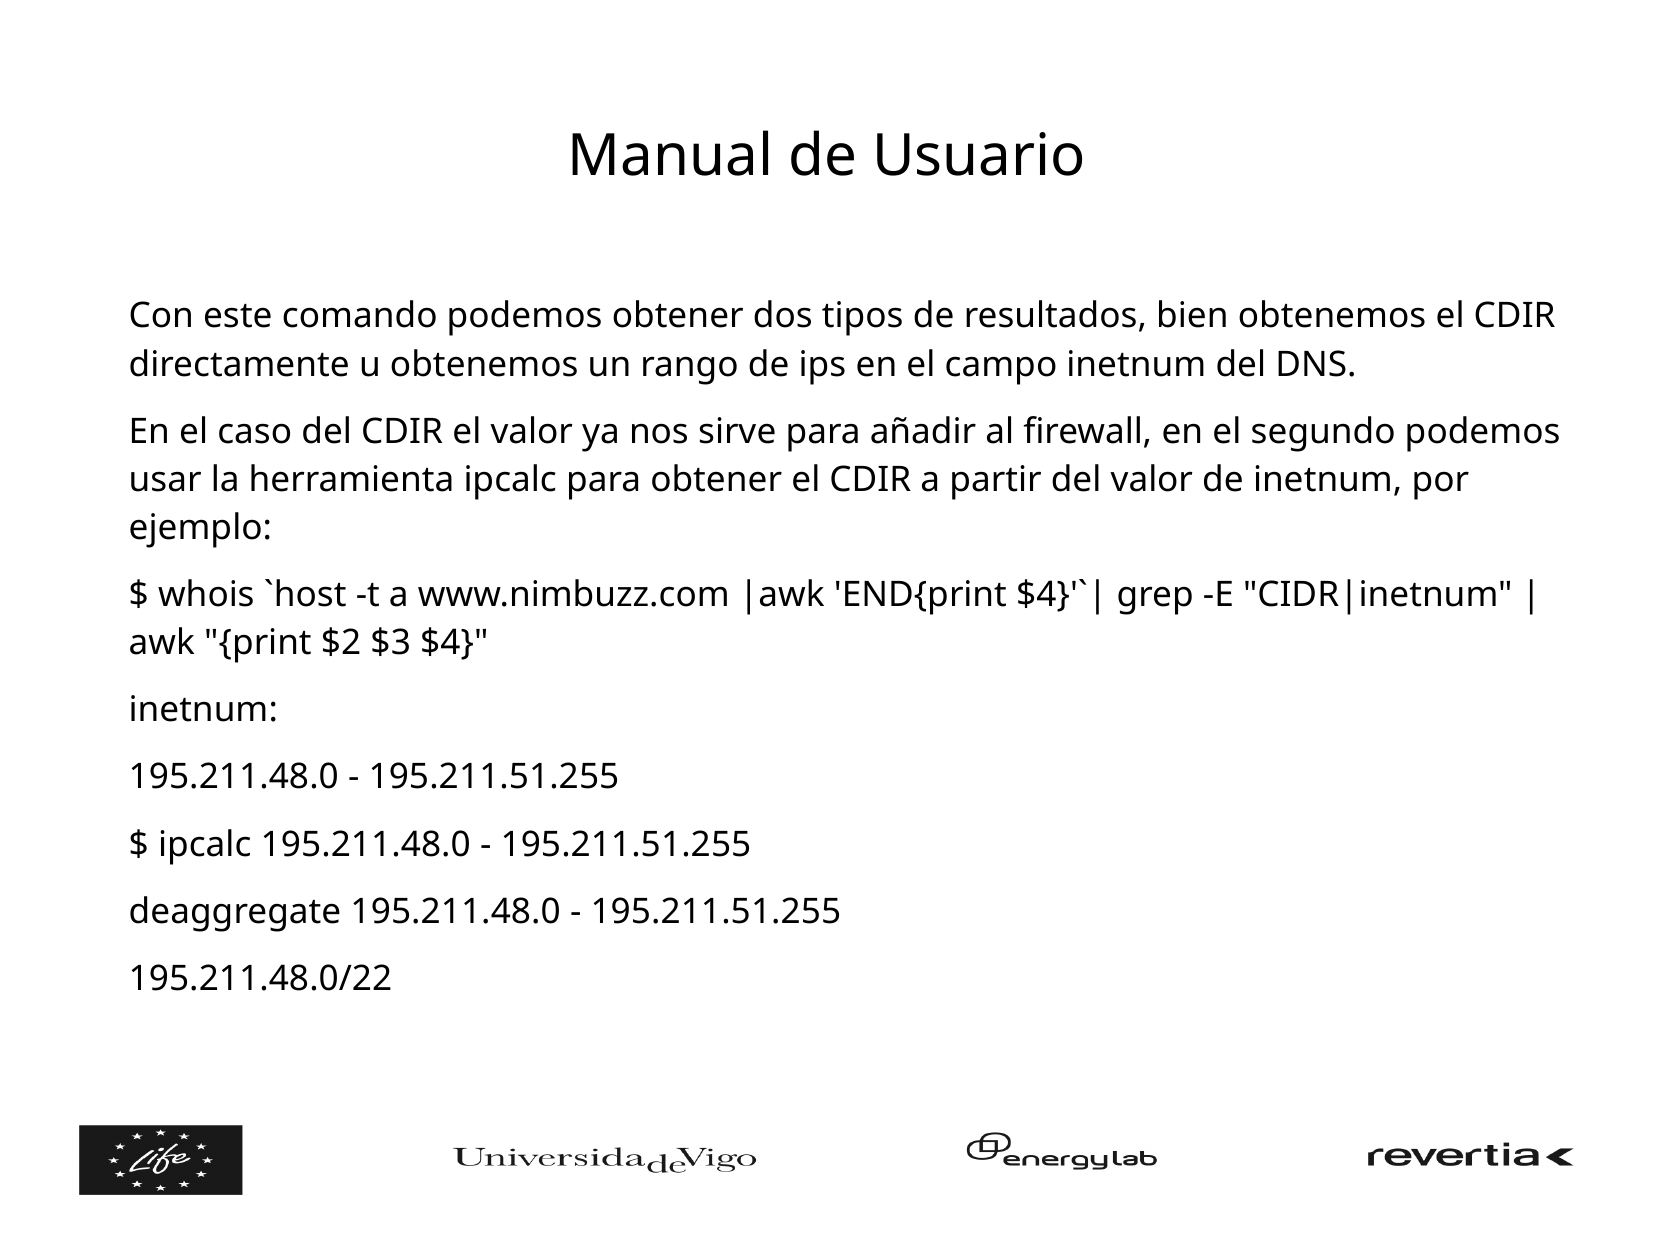

# Manual de Usuario
Con este comando podemos obtener dos tipos de resultados, bien obtenemos el CDIR directamente u obtenemos un rango de ips en el campo inetnum del DNS.
En el caso del CDIR el valor ya nos sirve para añadir al firewall, en el segundo podemos usar la herramienta ipcalc para obtener el CDIR a partir del valor de inetnum, por ejemplo:
$ whois `host -t a www.nimbuzz.com |awk 'END{print $4}'`| grep -E "CIDR|inetnum" | awk "{print $2 $3 $4}"
inetnum:
195.211.48.0 - 195.211.51.255
$ ipcalc 195.211.48.0 - 195.211.51.255
deaggregate 195.211.48.0 - 195.211.51.255
195.211.48.0/22